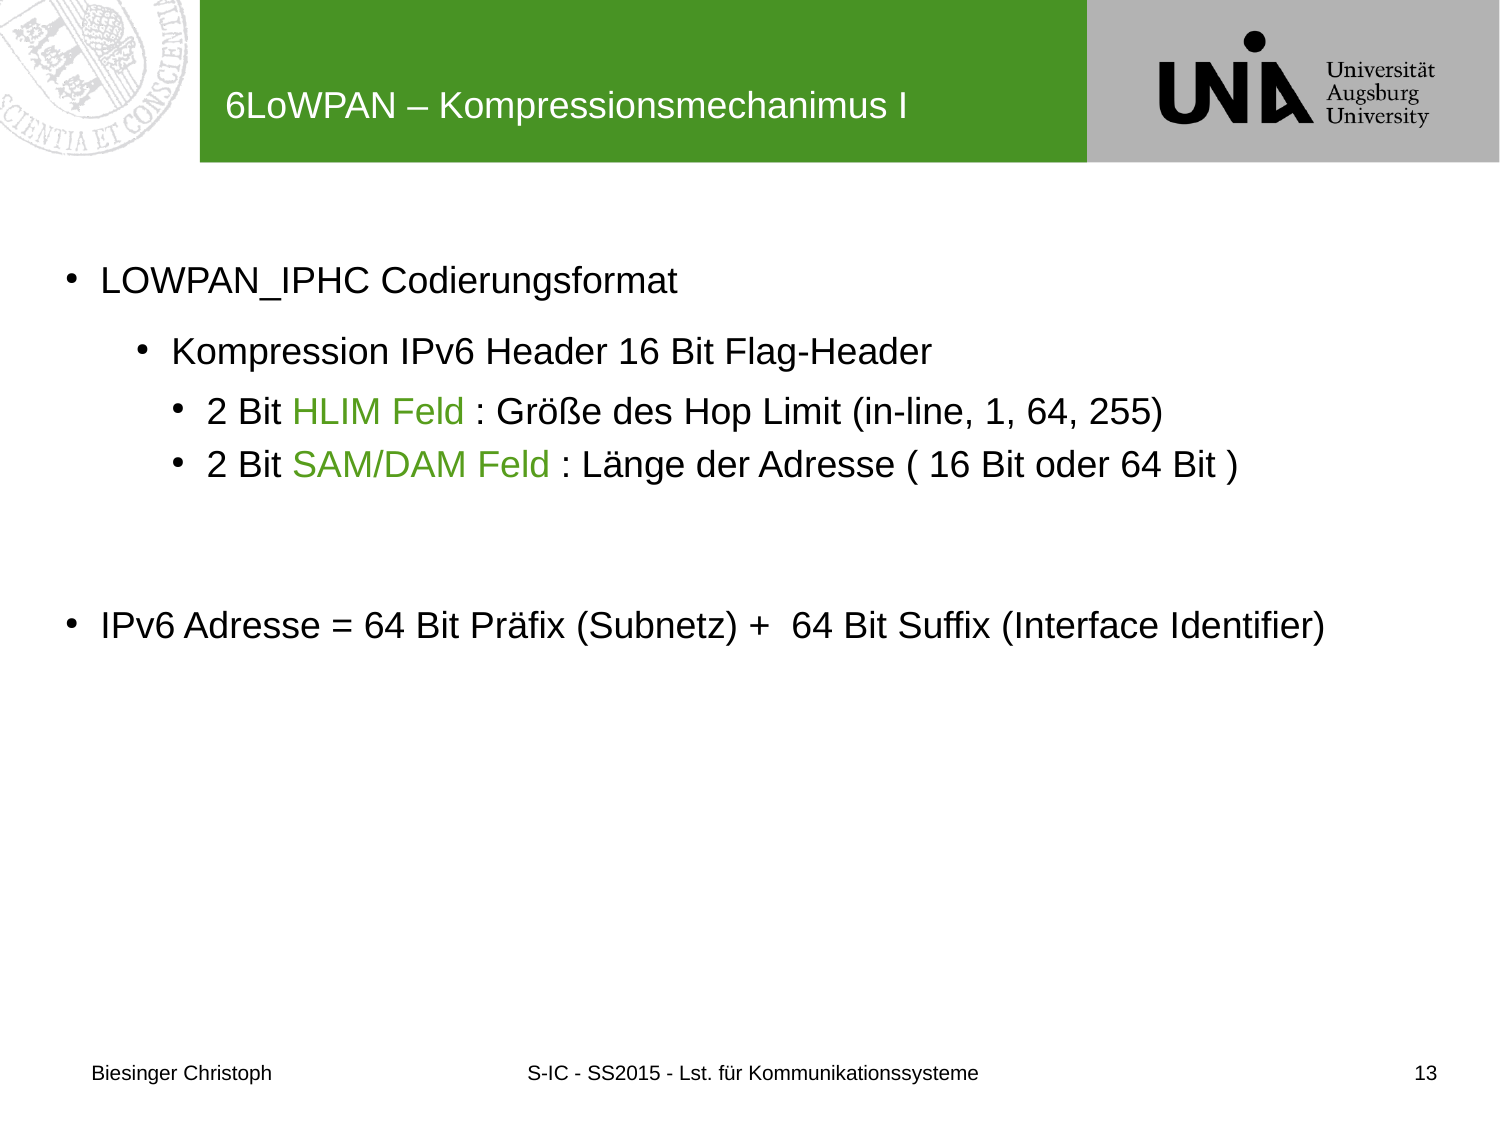

# 6LoWPAN – Kompressionsmechanimus I
LOWPAN_IPHC Codierungsformat
Kompression IPv6 Header 16 Bit Flag-Header
2 Bit HLIM Feld : Größe des Hop Limit (in-line, 1, 64, 255)
2 Bit SAM/DAM Feld : Länge der Adresse ( 16 Bit oder 64 Bit )
IPv6 Adresse = 64 Bit Präfix (Subnetz) + 64 Bit Suffix (Interface Identifier)
Biesinger Christoph
S-IC - SS2015 - Lst. für Kommunikationssysteme